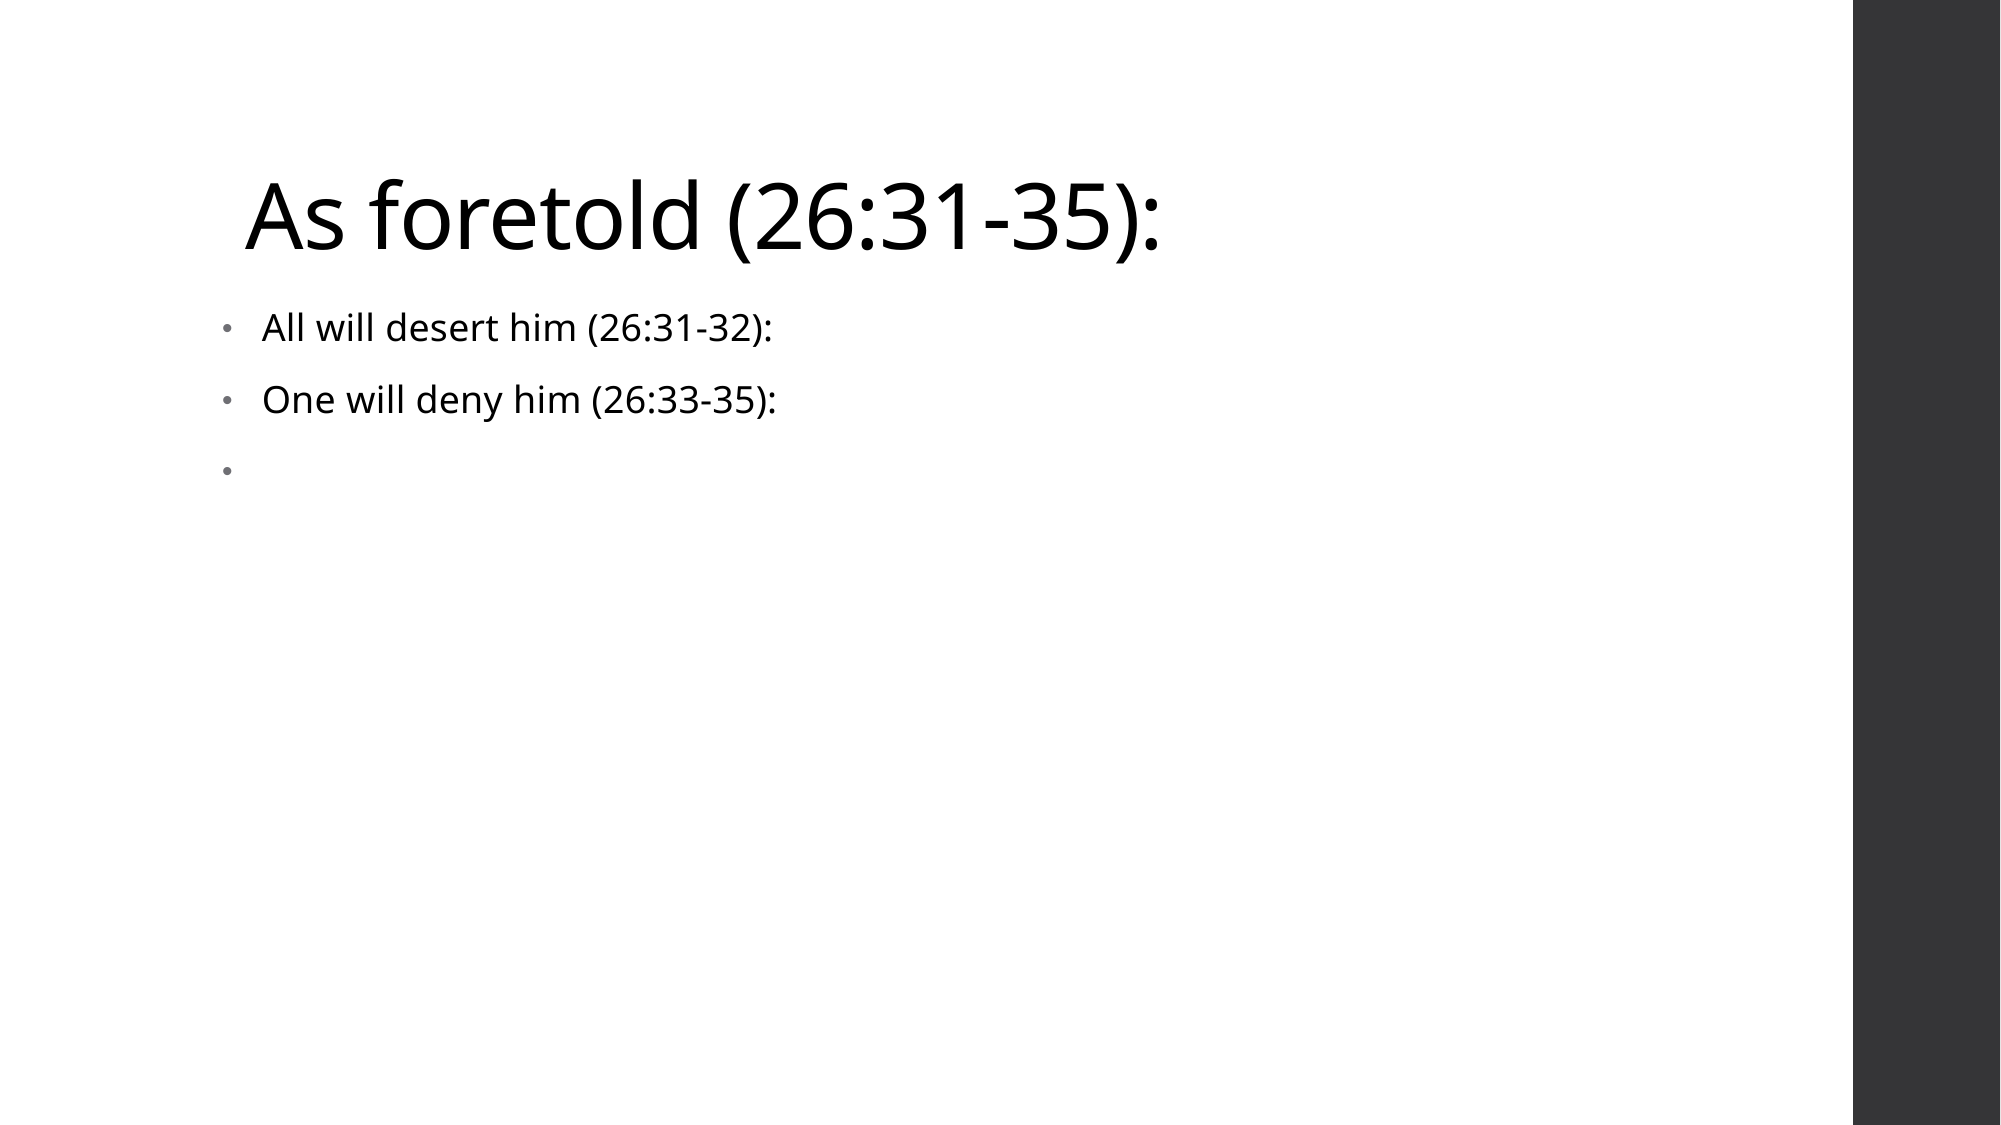

# As foretold (26:31-35):
 All will desert him (26:31-32):
 One will deny him (26:33-35):